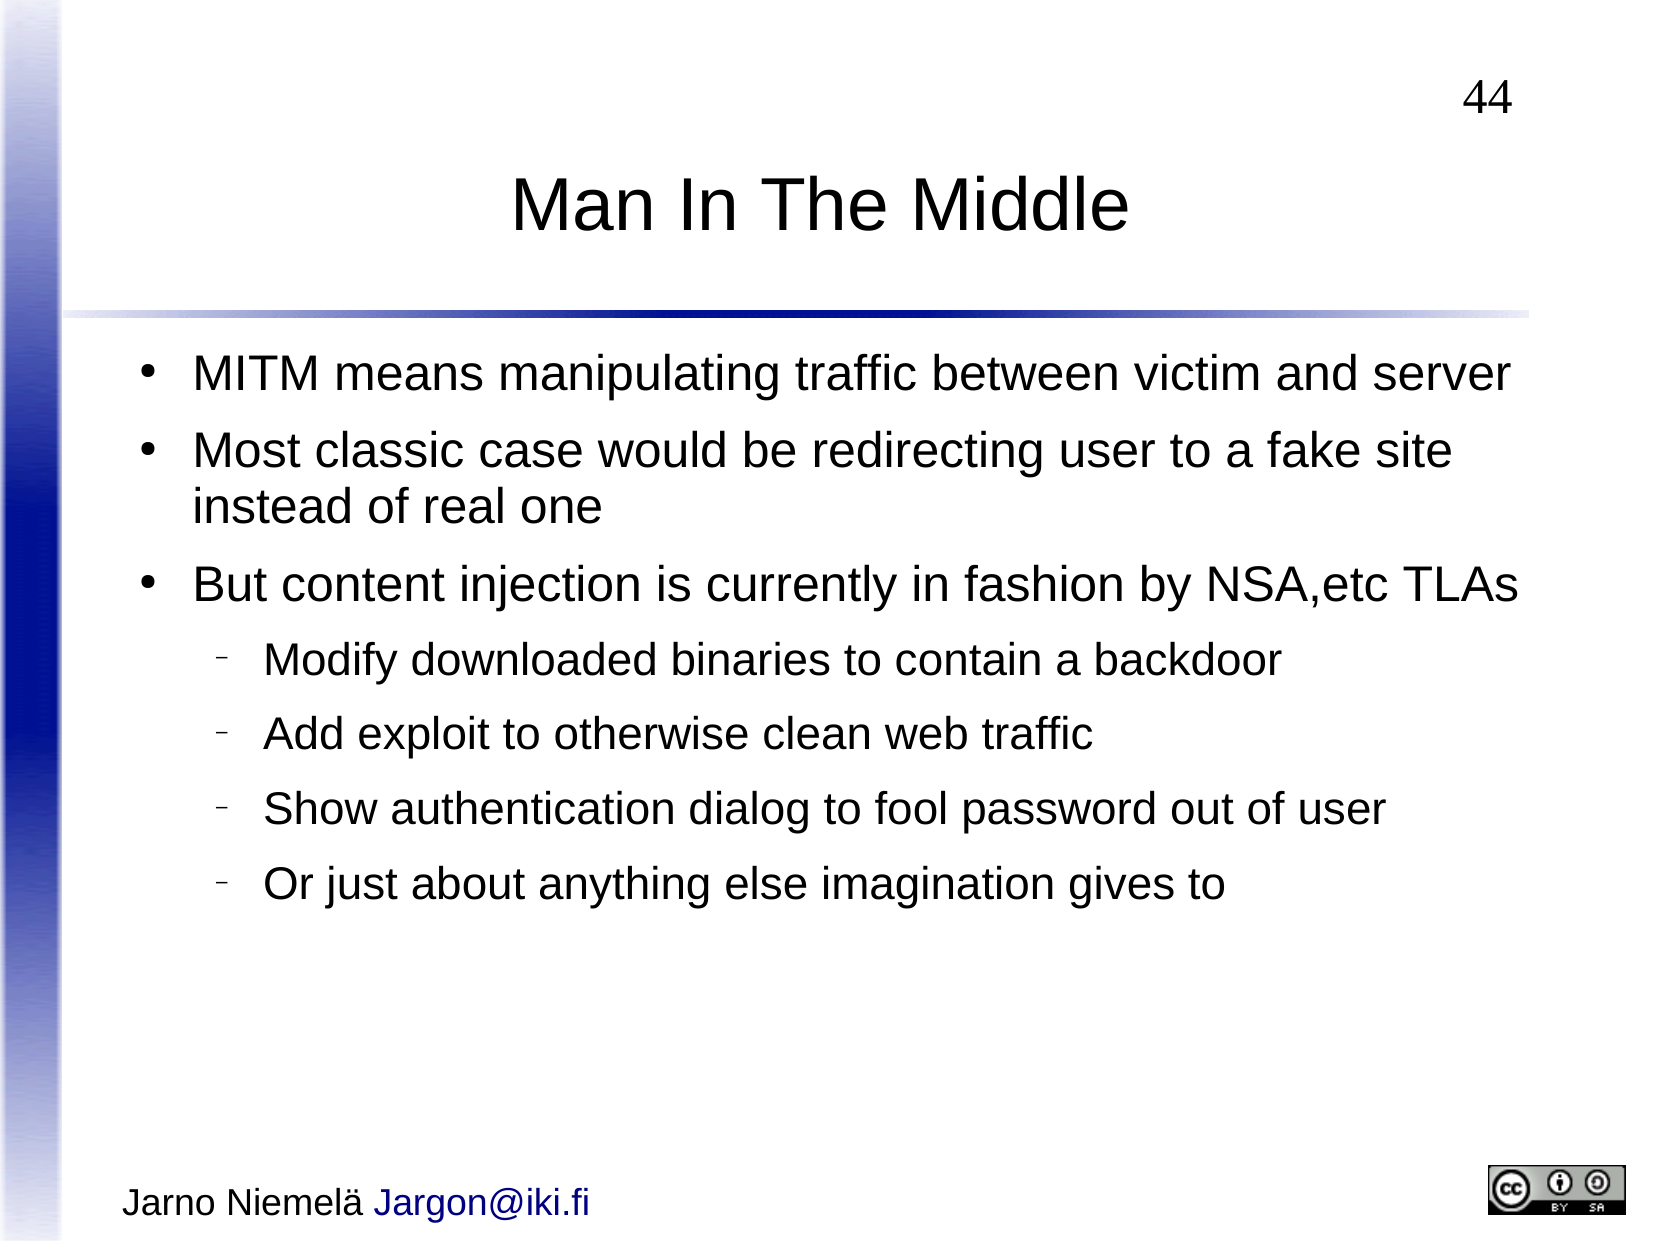

# Man In The Middle
MITM means manipulating traffic between victim and server
Most classic case would be redirecting user to a fake site instead of real one
But content injection is currently in fashion by NSA,etc TLAs
Modify downloaded binaries to contain a backdoor
Add exploit to otherwise clean web traffic
Show authentication dialog to fool password out of user
Or just about anything else imagination gives to